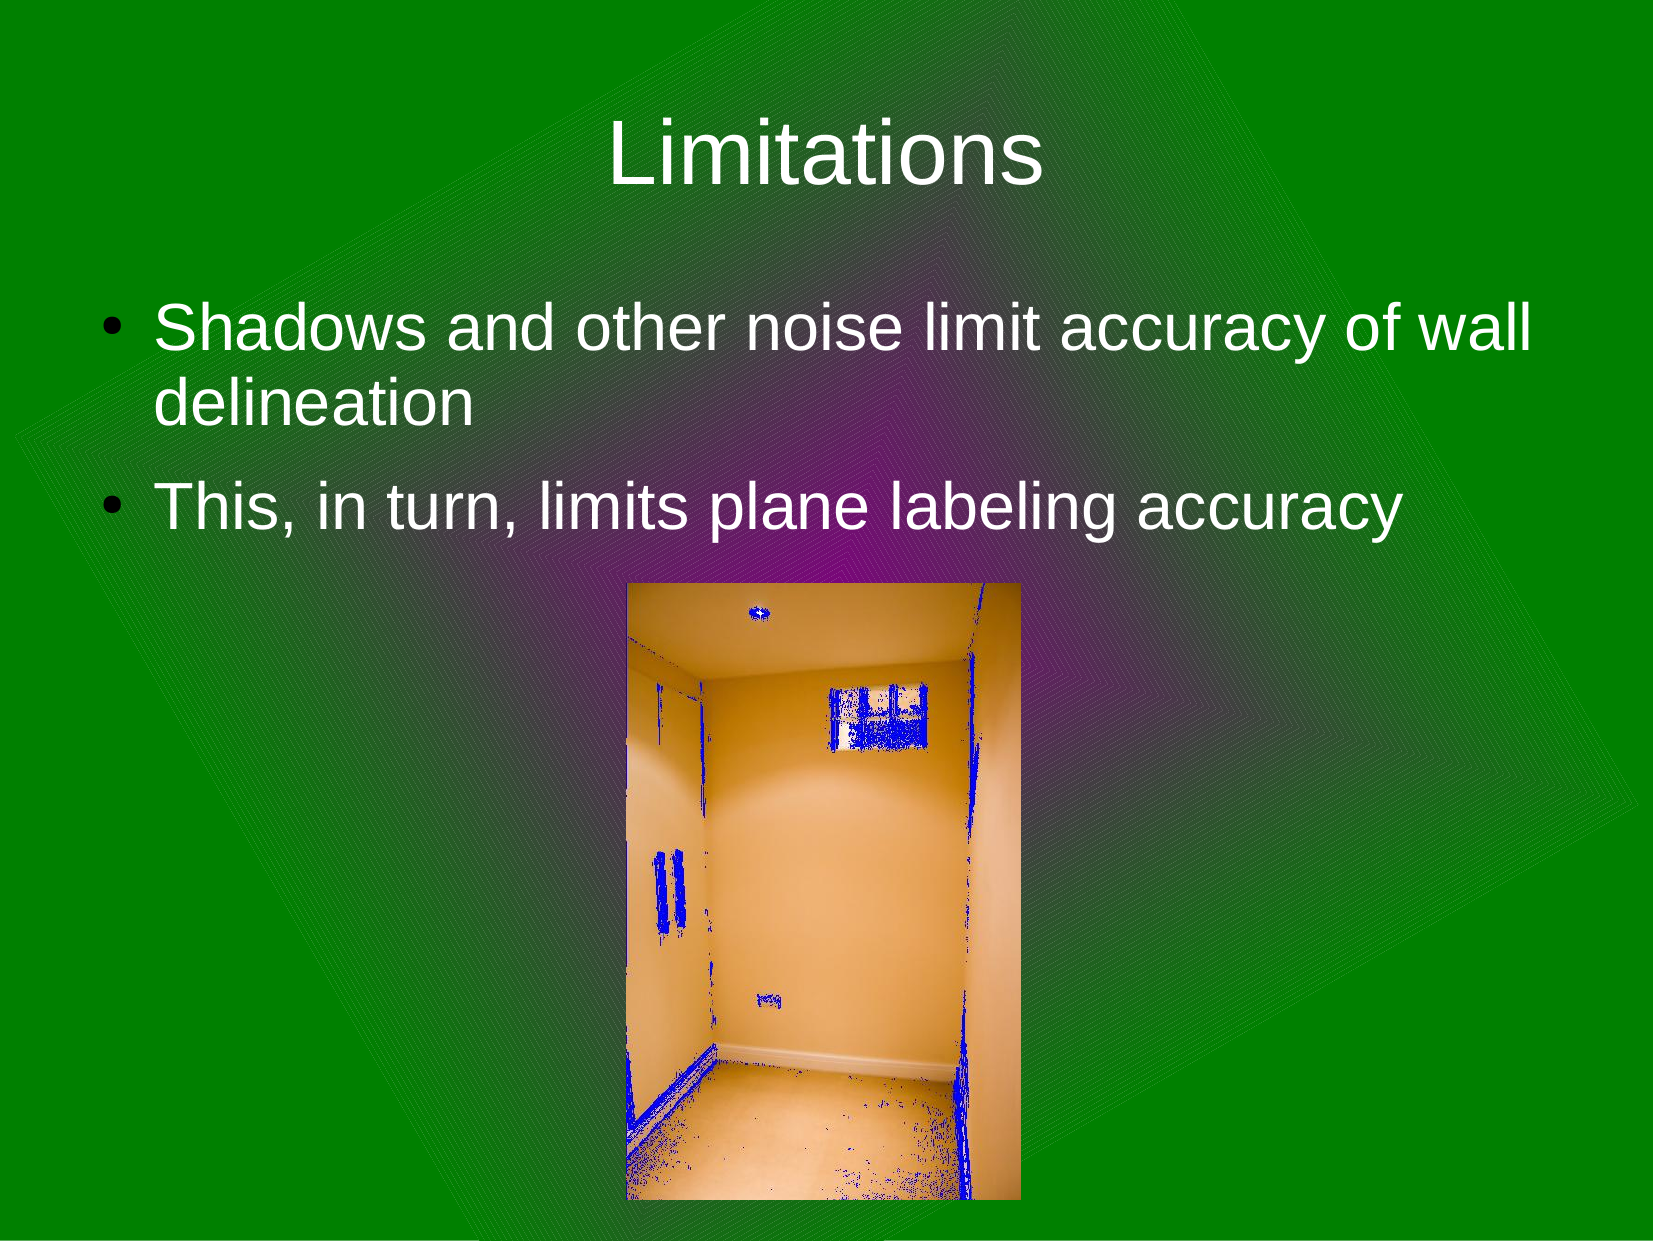

# Limitations
Shadows and other noise limit accuracy of wall delineation
This, in turn, limits plane labeling accuracy